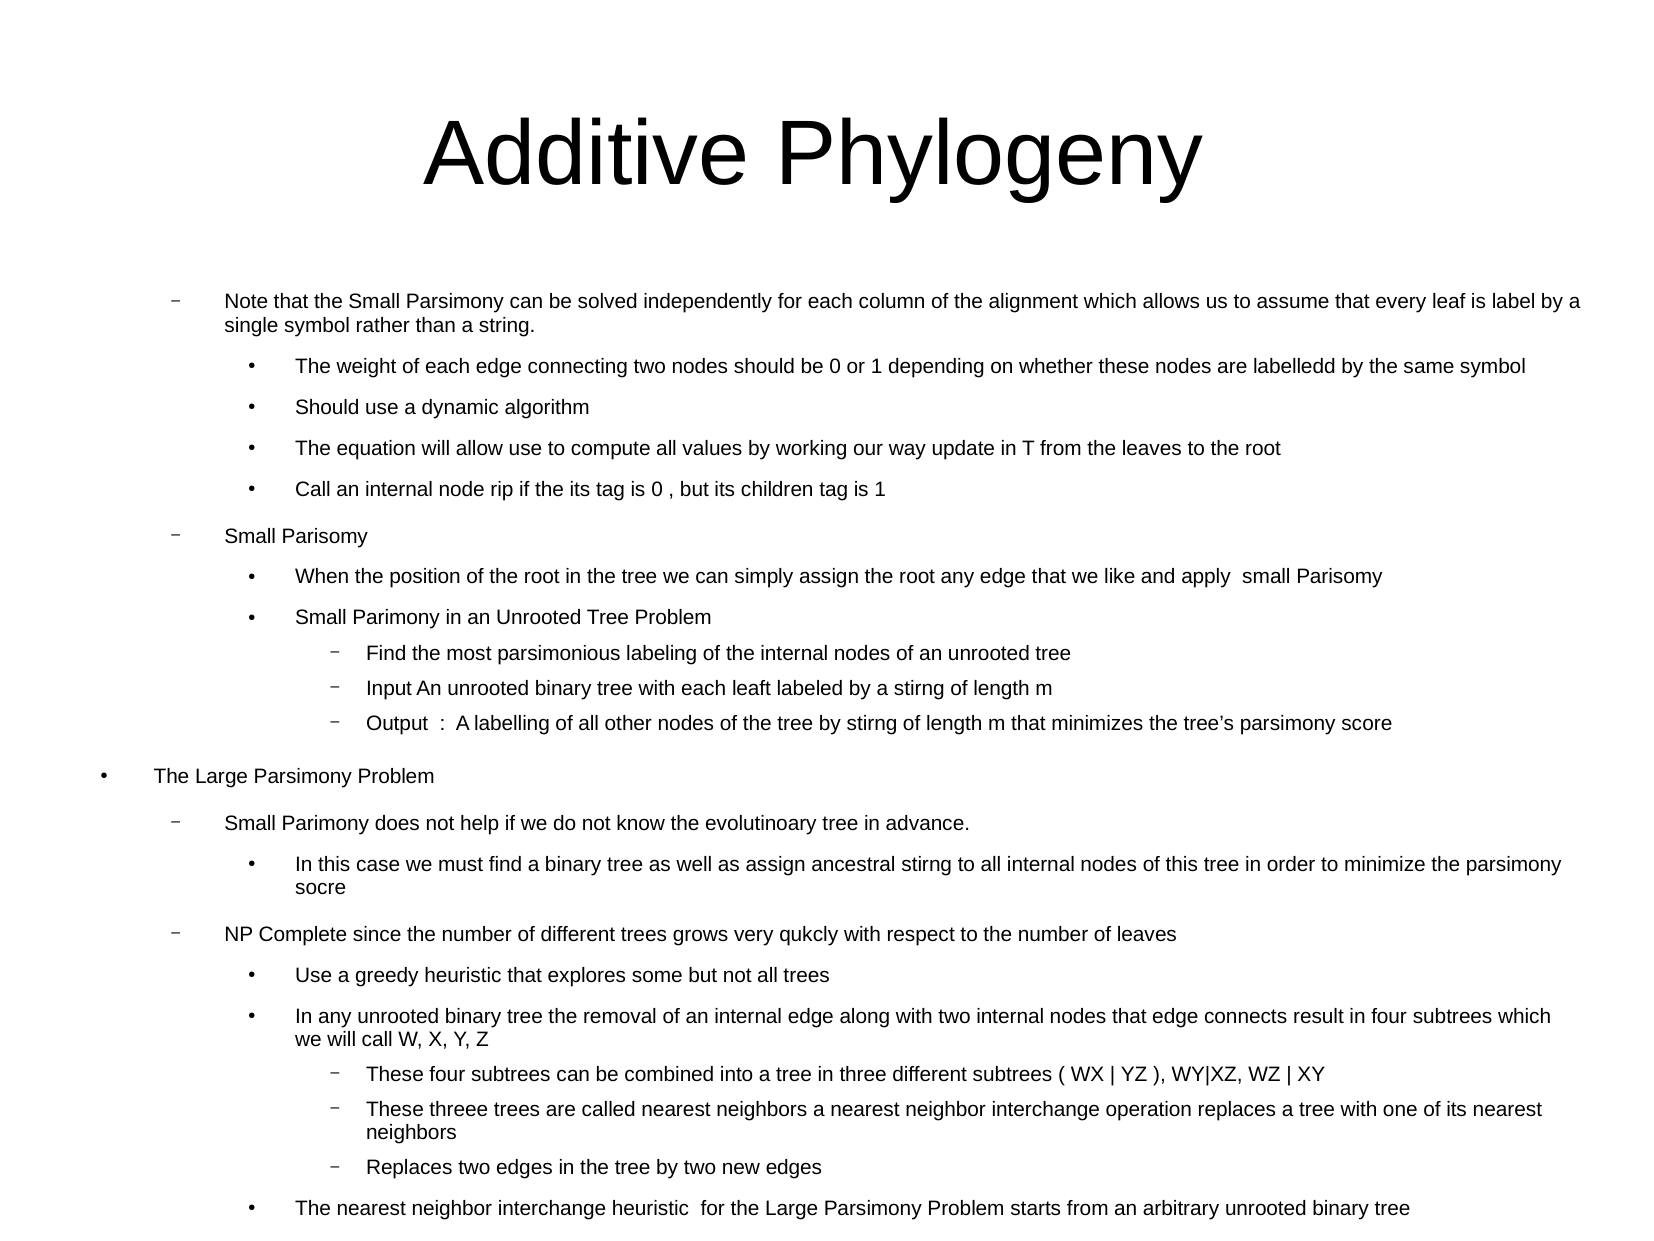

# Additive Phylogeny
Note that the Small Parsimony can be solved independently for each column of the alignment which allows us to assume that every leaf is label by a single symbol rather than a string.
The weight of each edge connecting two nodes should be 0 or 1 depending on whether these nodes are labelledd by the same symbol
Should use a dynamic algorithm
The equation will allow use to compute all values by working our way update in T from the leaves to the root
Call an internal node rip if the its tag is 0 , but its children tag is 1
Small Parisomy
When the position of the root in the tree we can simply assign the root any edge that we like and apply small Parisomy
Small Parimony in an Unrooted Tree Problem
Find the most parsimonious labeling of the internal nodes of an unrooted tree
Input An unrooted binary tree with each leaft labeled by a stirng of length m
Output : A labelling of all other nodes of the tree by stirng of length m that minimizes the tree’s parsimony score
The Large Parsimony Problem
Small Parimony does not help if we do not know the evolutinoary tree in advance.
In this case we must find a binary tree as well as assign ancestral stirng to all internal nodes of this tree in order to minimize the parsimony socre
NP Complete since the number of different trees grows very qukcly with respect to the number of leaves
Use a greedy heuristic that explores some but not all trees
In any unrooted binary tree the removal of an internal edge along with two internal nodes that edge connects result in four subtrees which we will call W, X, Y, Z
These four subtrees can be combined into a tree in three different subtrees ( WX | YZ ), WY|XZ, WZ | XY
These threee trees are called nearest neighbors a nearest neighbor interchange operation replaces a tree with one of its nearest neighbors
Replaces two edges in the tree by two new edges
The nearest neighbor interchange heuristic for the Large Parsimony Problem starts from an arbitrary unrooted binary tree